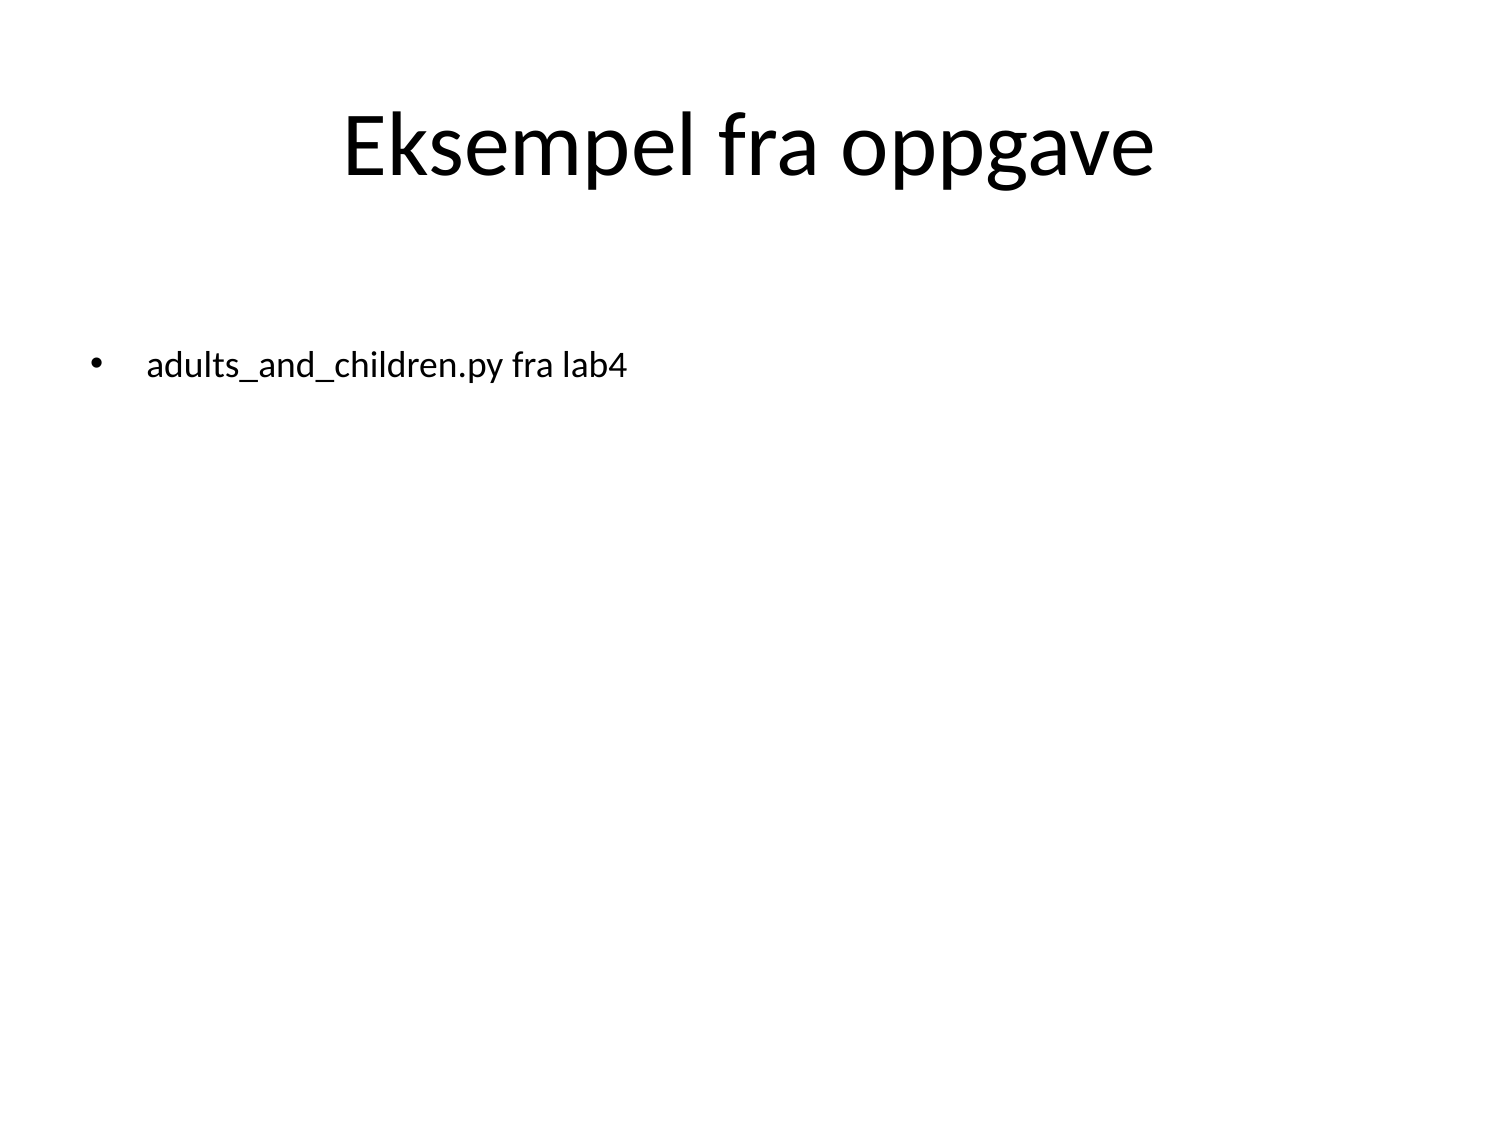

# Eksempel fra oppgave
adults_and_children.py fra lab4